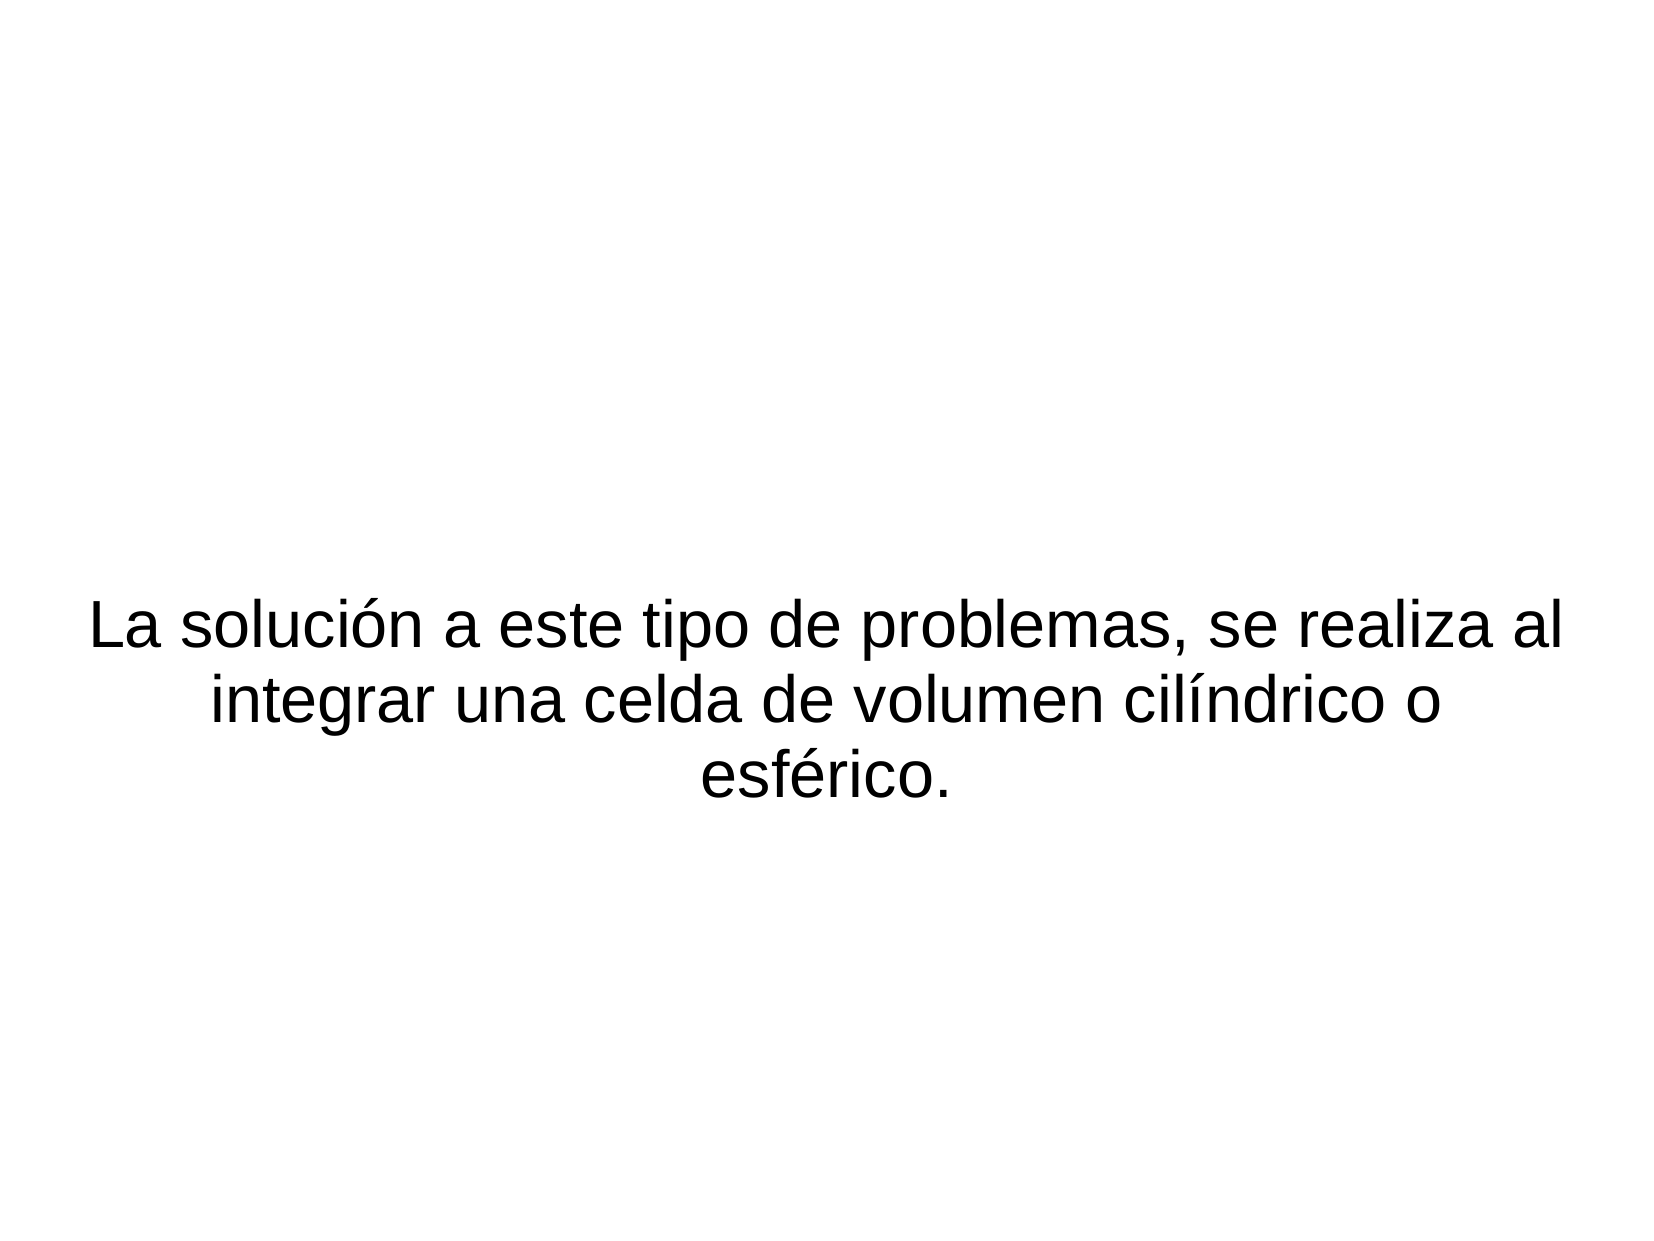

#
La solución a este tipo de problemas, se realiza al integrar una celda de volumen cilíndrico o esférico.